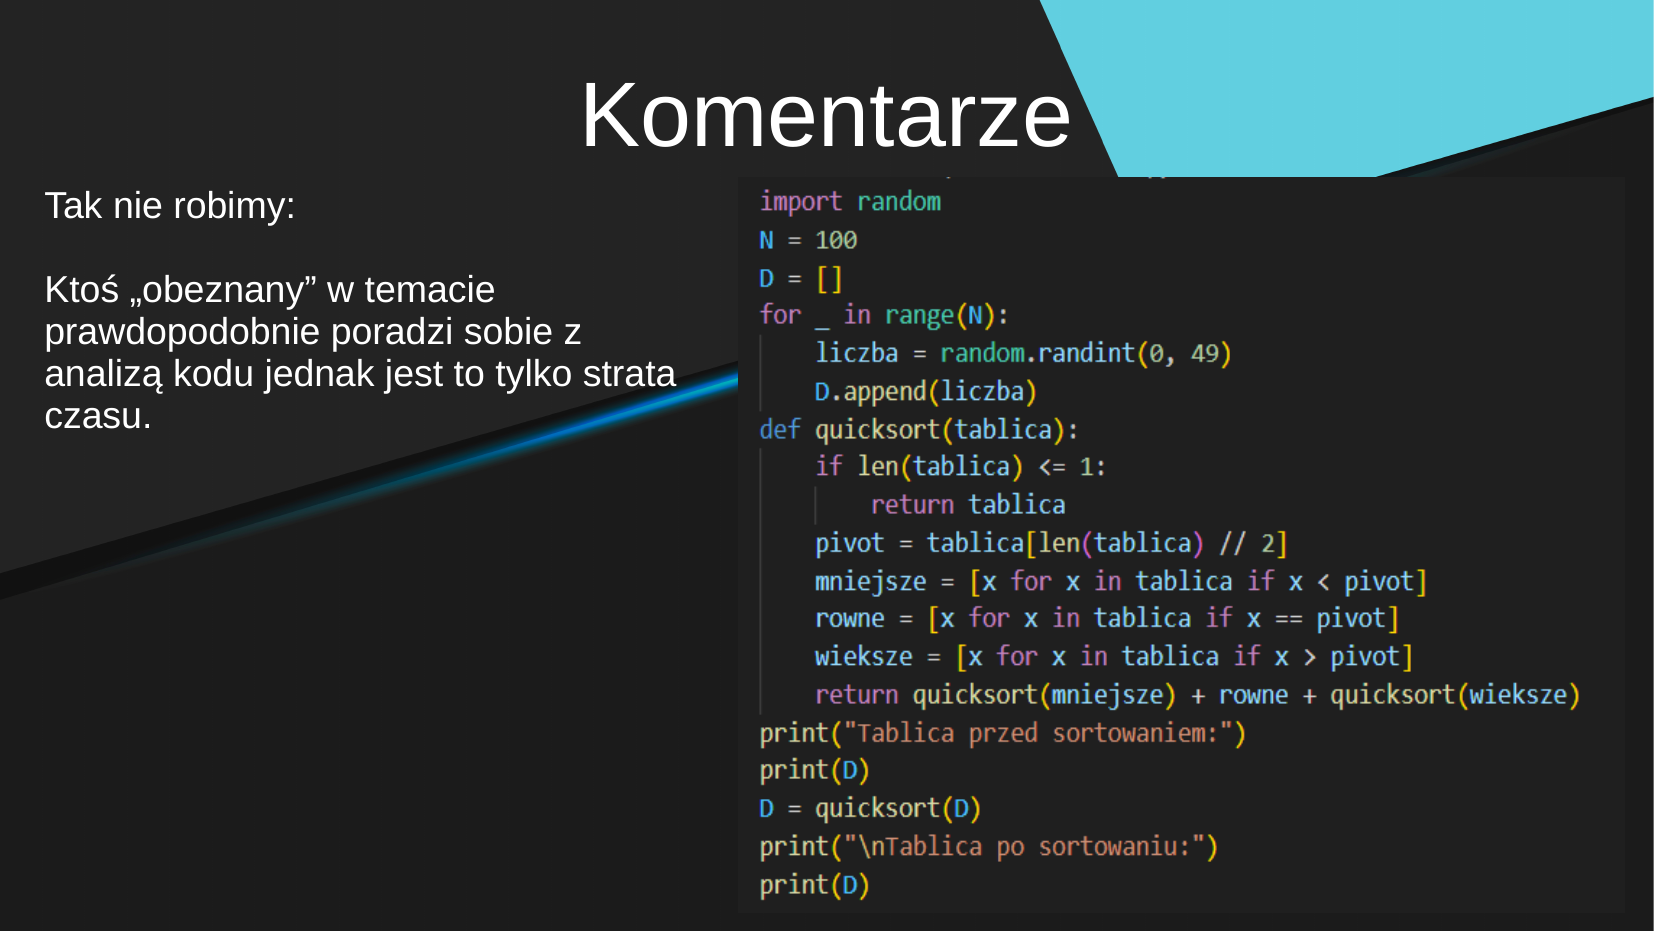

# Komentarze
Tak nie robimy:
Ktoś „obeznany” w temacie prawdopodobnie poradzi sobie z analizą kodu jednak jest to tylko strata czasu.